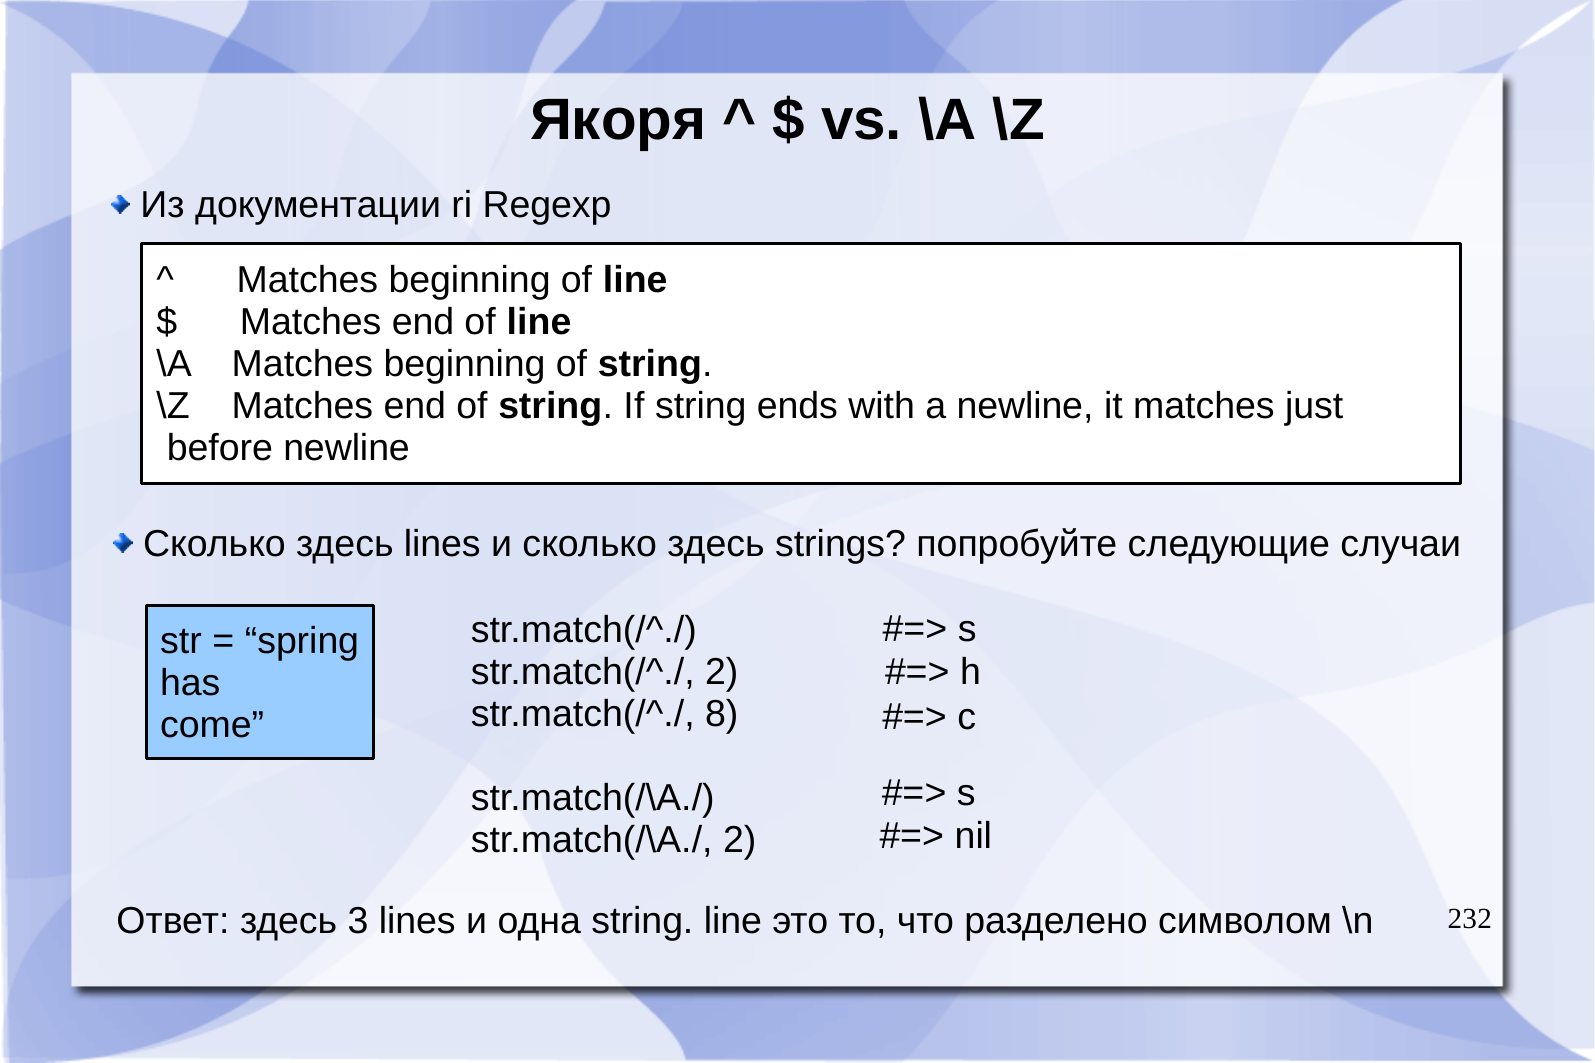

# Якоря ^ $ vs. \A \Z
 Из документации ri Regexp
^ Matches beginning of line
$ Matches end of line
\A Matches beginning of string.
\Z Matches end of string. If string ends with a newline, it matches just
 before newline
 Cколько здесь lines и сколько здесь strings? попробуйте следующие случаи
#=> s
str.match(/^./)
str.match(/^./, 2)
str.match(/^./, 8)
str.match(/\A./)
str.match(/\A./, 2)
str = “spring
has
come”
#=> h
#=> c
#=> s
#=> nil
Ответ: здесь 3 lines и одна string. line это то, что разделено символом \n
232